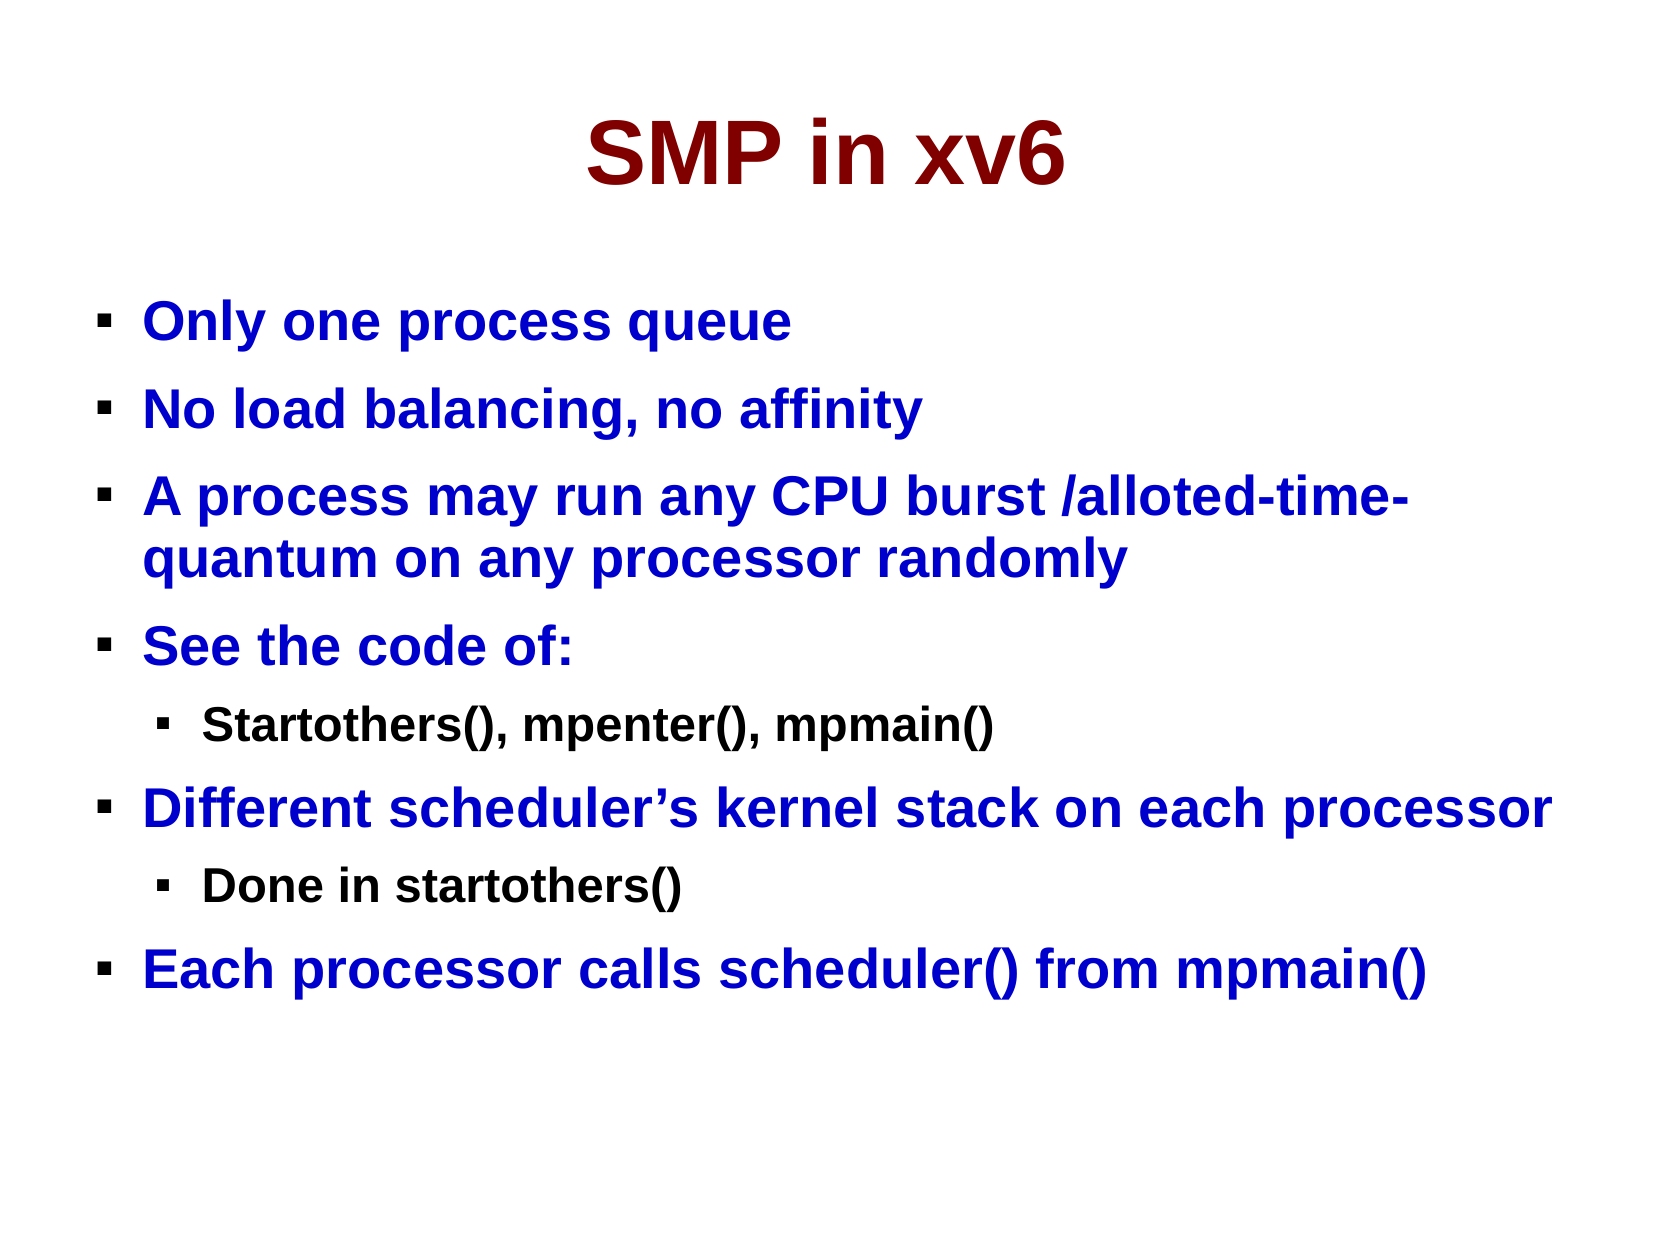

# SMP in xv6
Only one process queue
No load balancing, no affinity
A process may run any CPU burst /alloted-time-quantum on any processor randomly
See the code of:
Startothers(), mpenter(), mpmain()
Different scheduler’s kernel stack on each processor
Done in startothers()
Each processor calls scheduler() from mpmain()